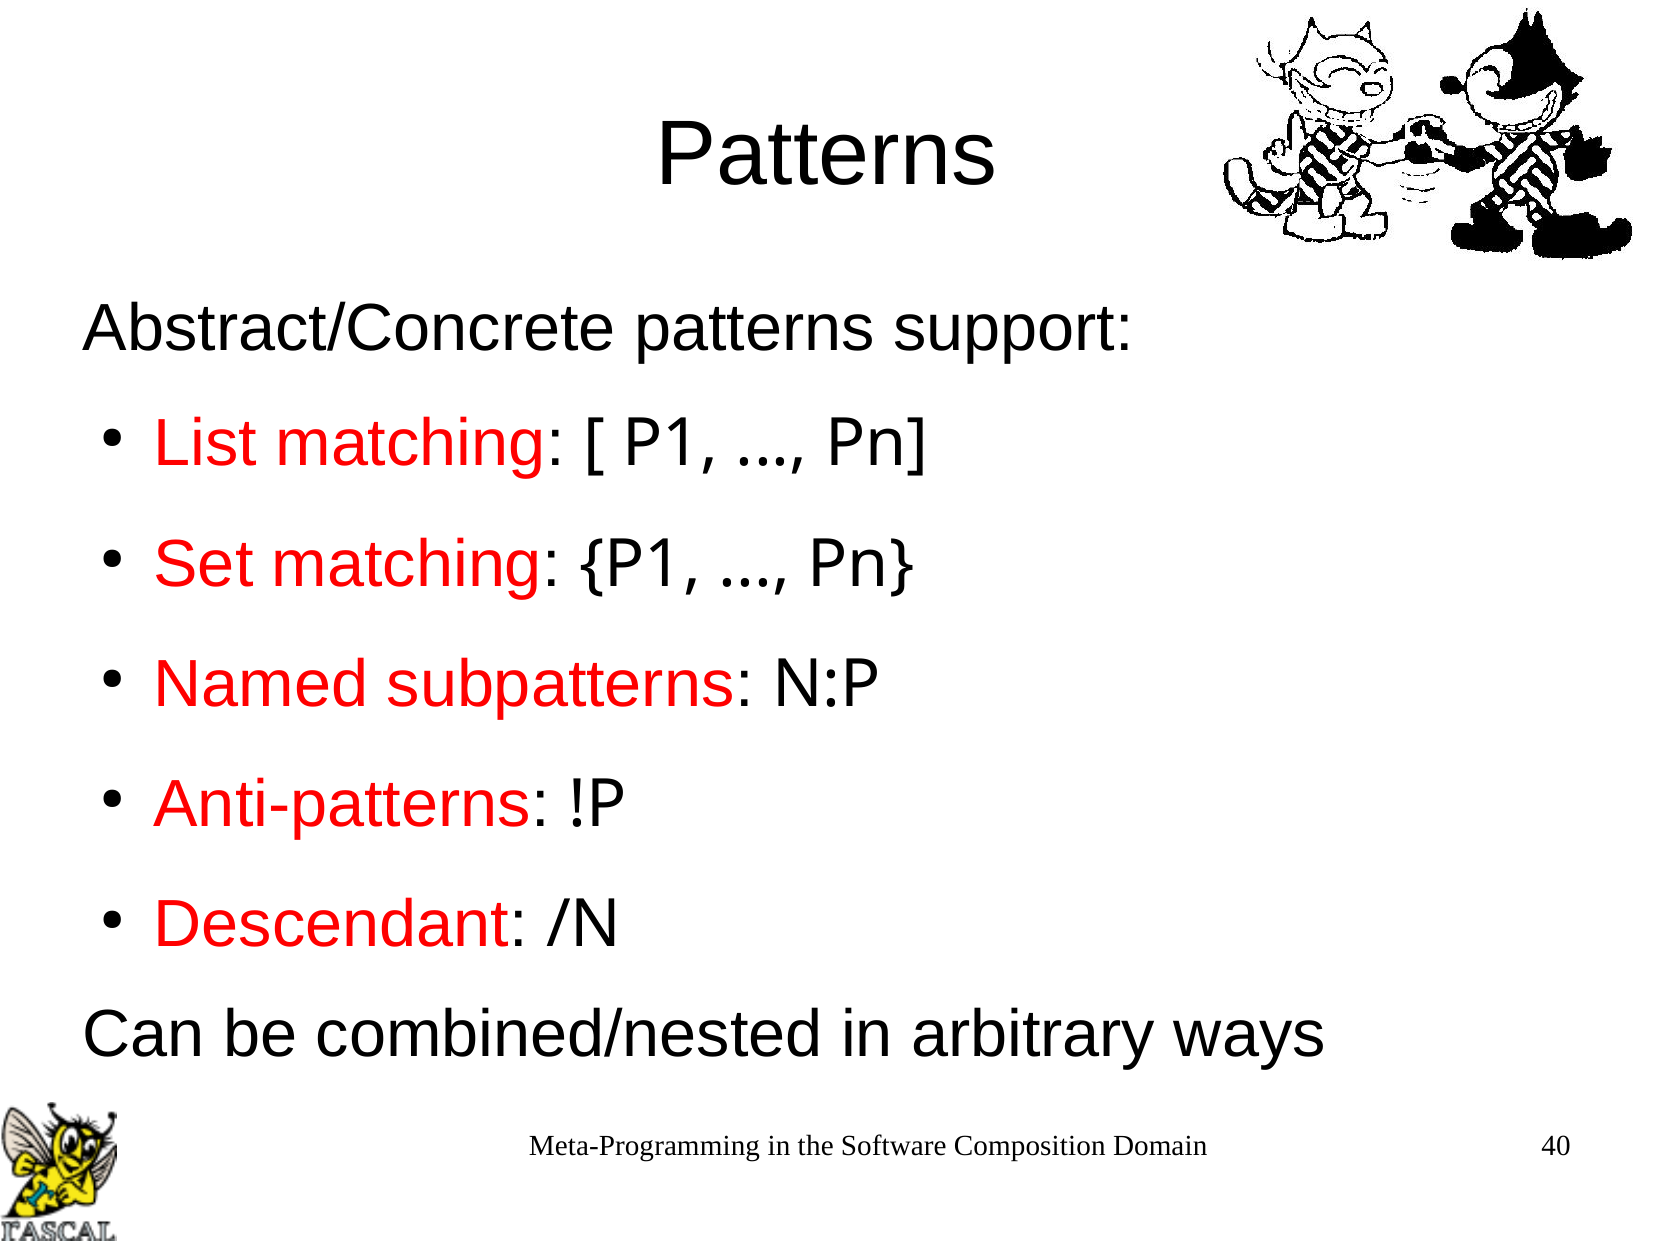

# Patterns
Abstract/Concrete patterns support:
List matching: [ P1, ..., Pn]
Set matching: {P1, ..., Pn}
Named subpatterns: N:P
Anti-patterns: !P
Descendant: /N
Can be combined/nested in arbitrary ways
40